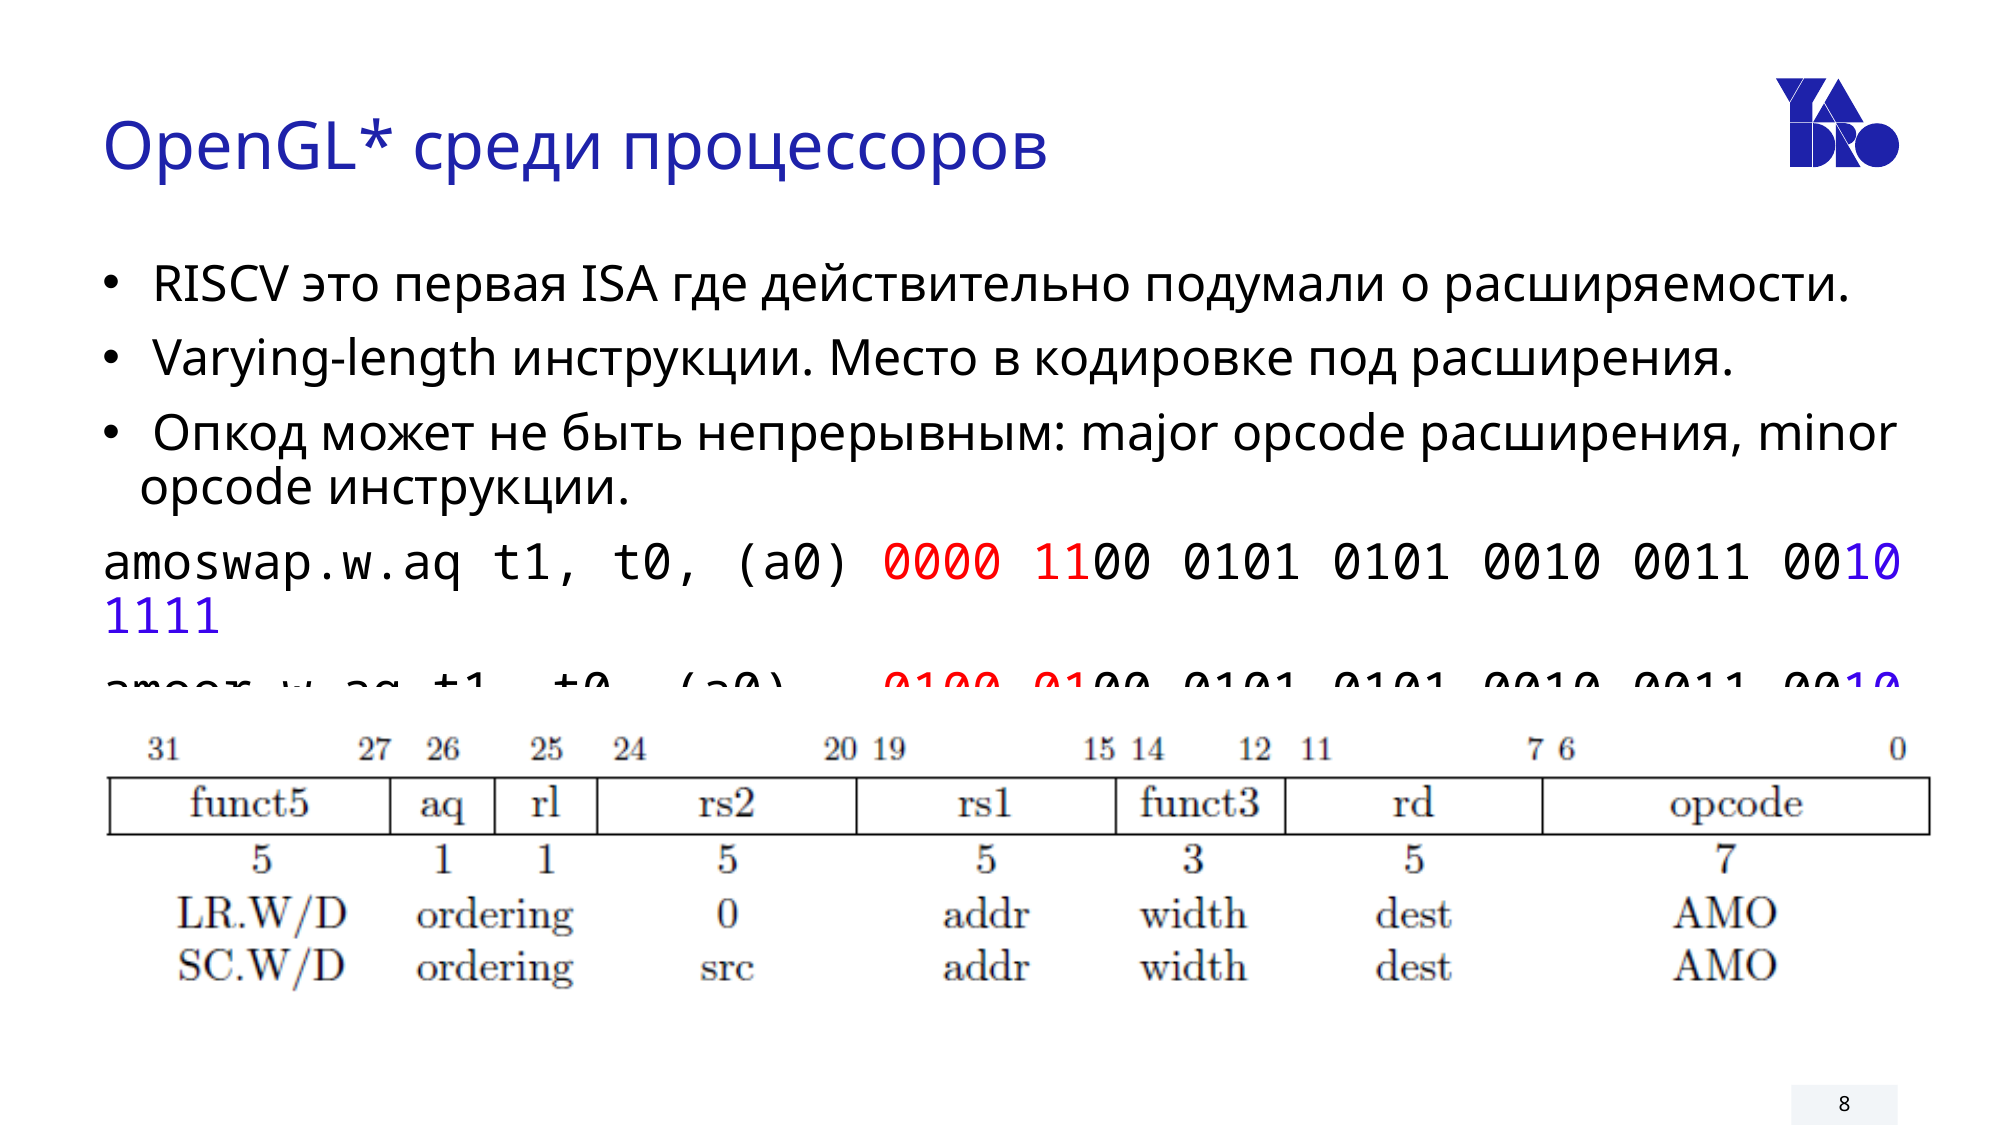

# OpenGL* среди процессоров
 RISCV это первая ISA где действительно подумали о расширяемости.
 Varying-length инструкции. Место в кодировке под расширения.
 Опкод может не быть непрерывным: major opcode расширения, minor opcode инструкции.
amoswap.w.aq t1, t0, (a0) 0000 1100 0101 0101 0010 0011 0010 1111
amoor.w.aq t1, t0, (a0) 0100 0100 0101 0101 0010 0011 0010 1111